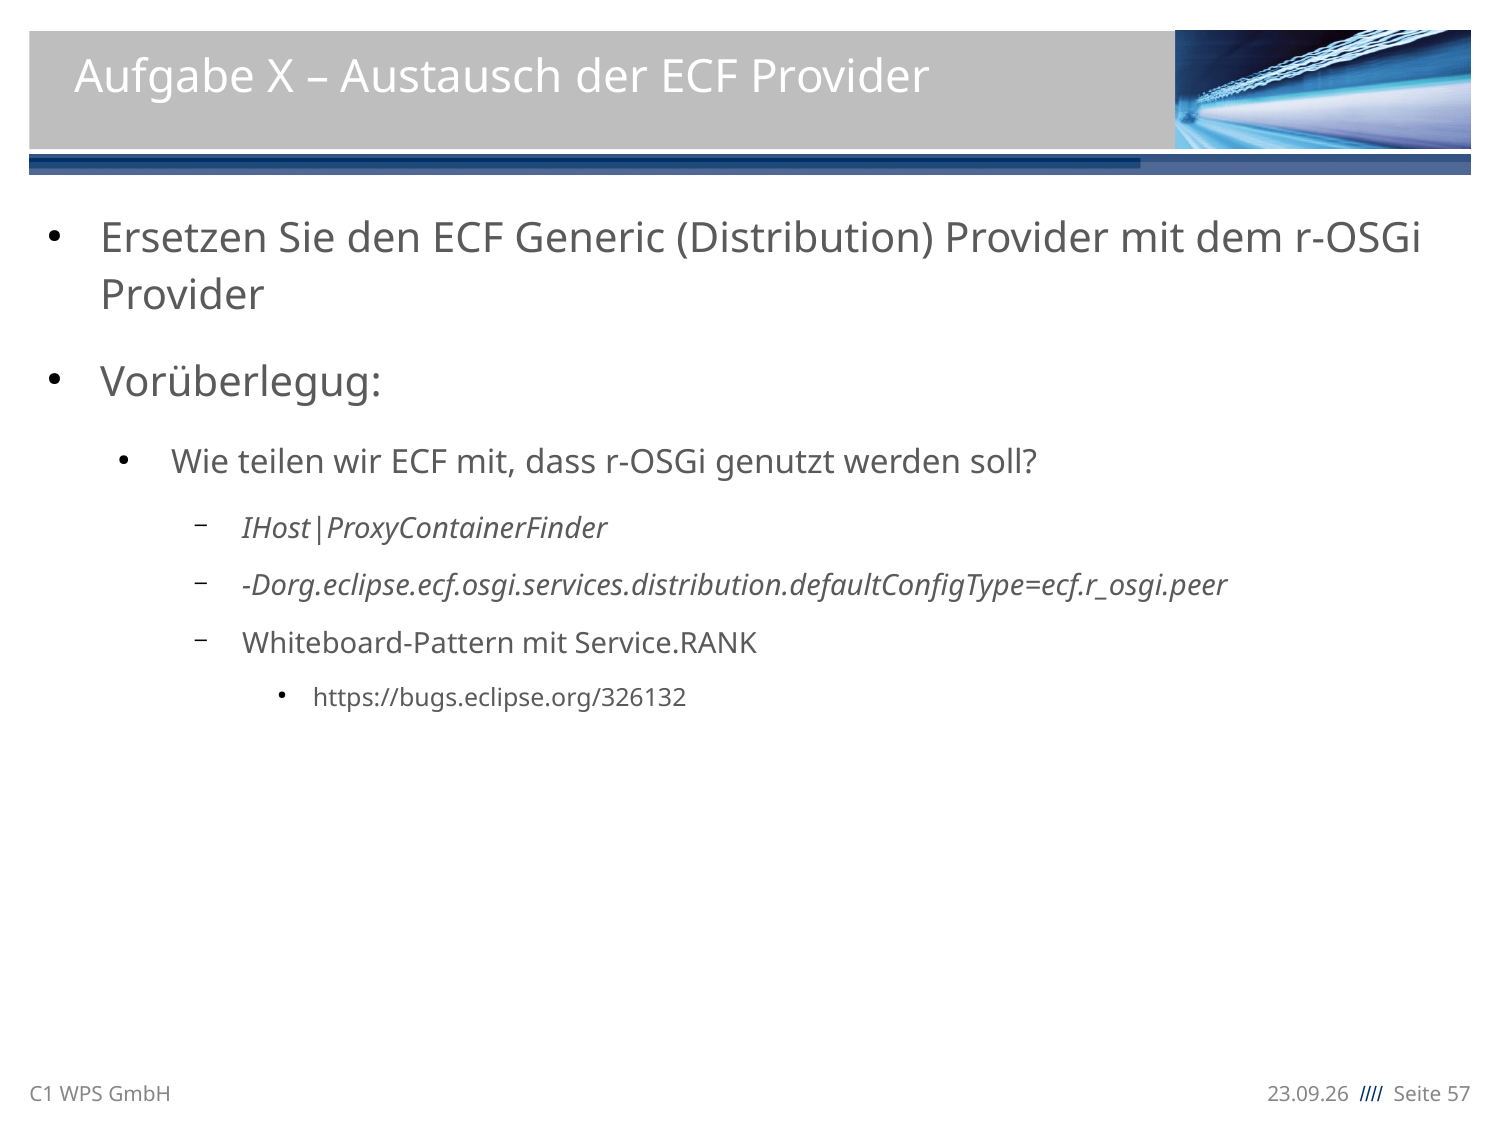

Aufgabe X – Austausch der ECF Provider
#
Ersetzen Sie den ECF Generic (Distribution) Provider mit dem r-OSGi Provider
Vorüberlegug:
Wie teilen wir ECF mit, dass r-OSGi genutzt werden soll?
IHost|ProxyContainerFinder
-Dorg.eclipse.ecf.osgi.services.distribution.defaultConfigType=ecf.r_osgi.peer
Whiteboard-Pattern mit Service.RANK
https://bugs.eclipse.org/326132